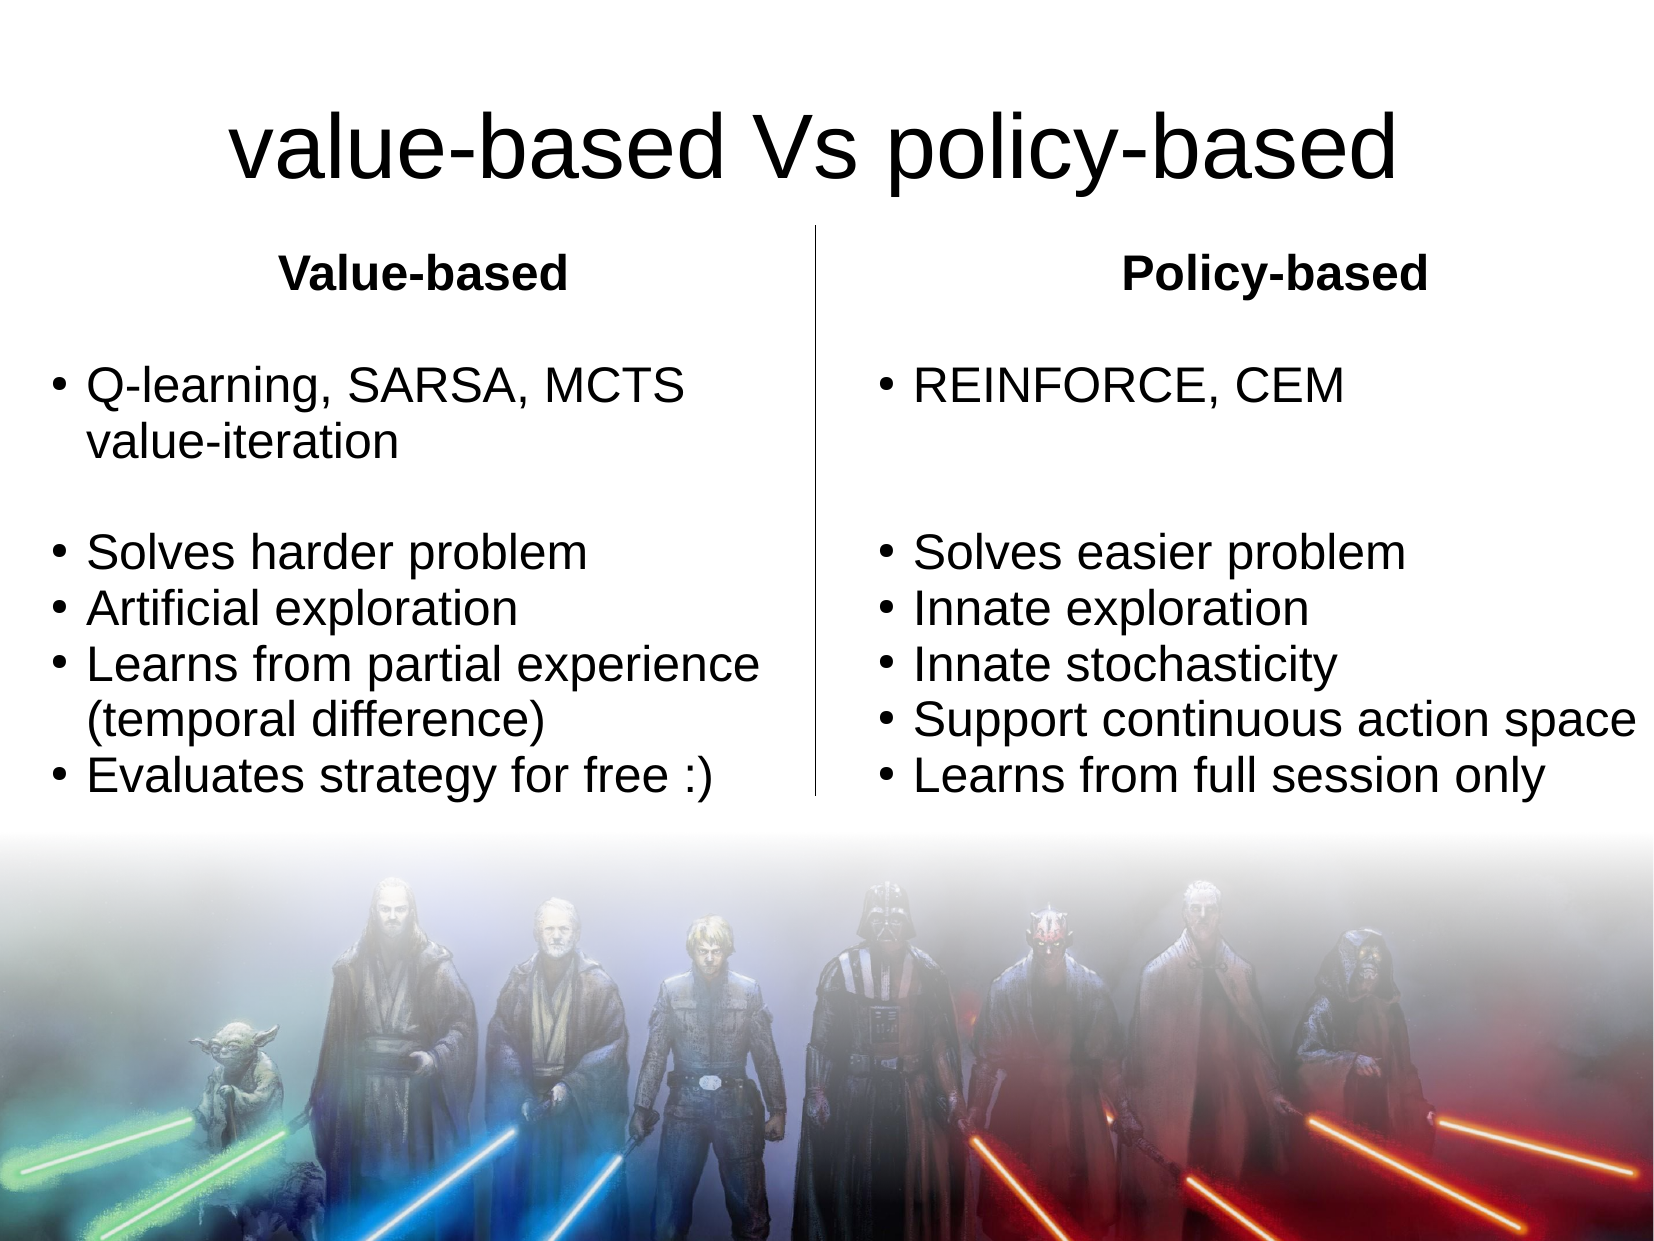

# value-based Vs policy-based
Value-based
Q-learning, SARSA, MCTS
value-iteration
Solves harder problem
Artificial exploration
Learns from partial experience
(temporal difference)
Evaluates strategy for free :)
Policy-based
REINFORCE, CEM
Solves easier problem
Innate exploration
Innate stochasticity
Support continuous action space
Learns from full session only